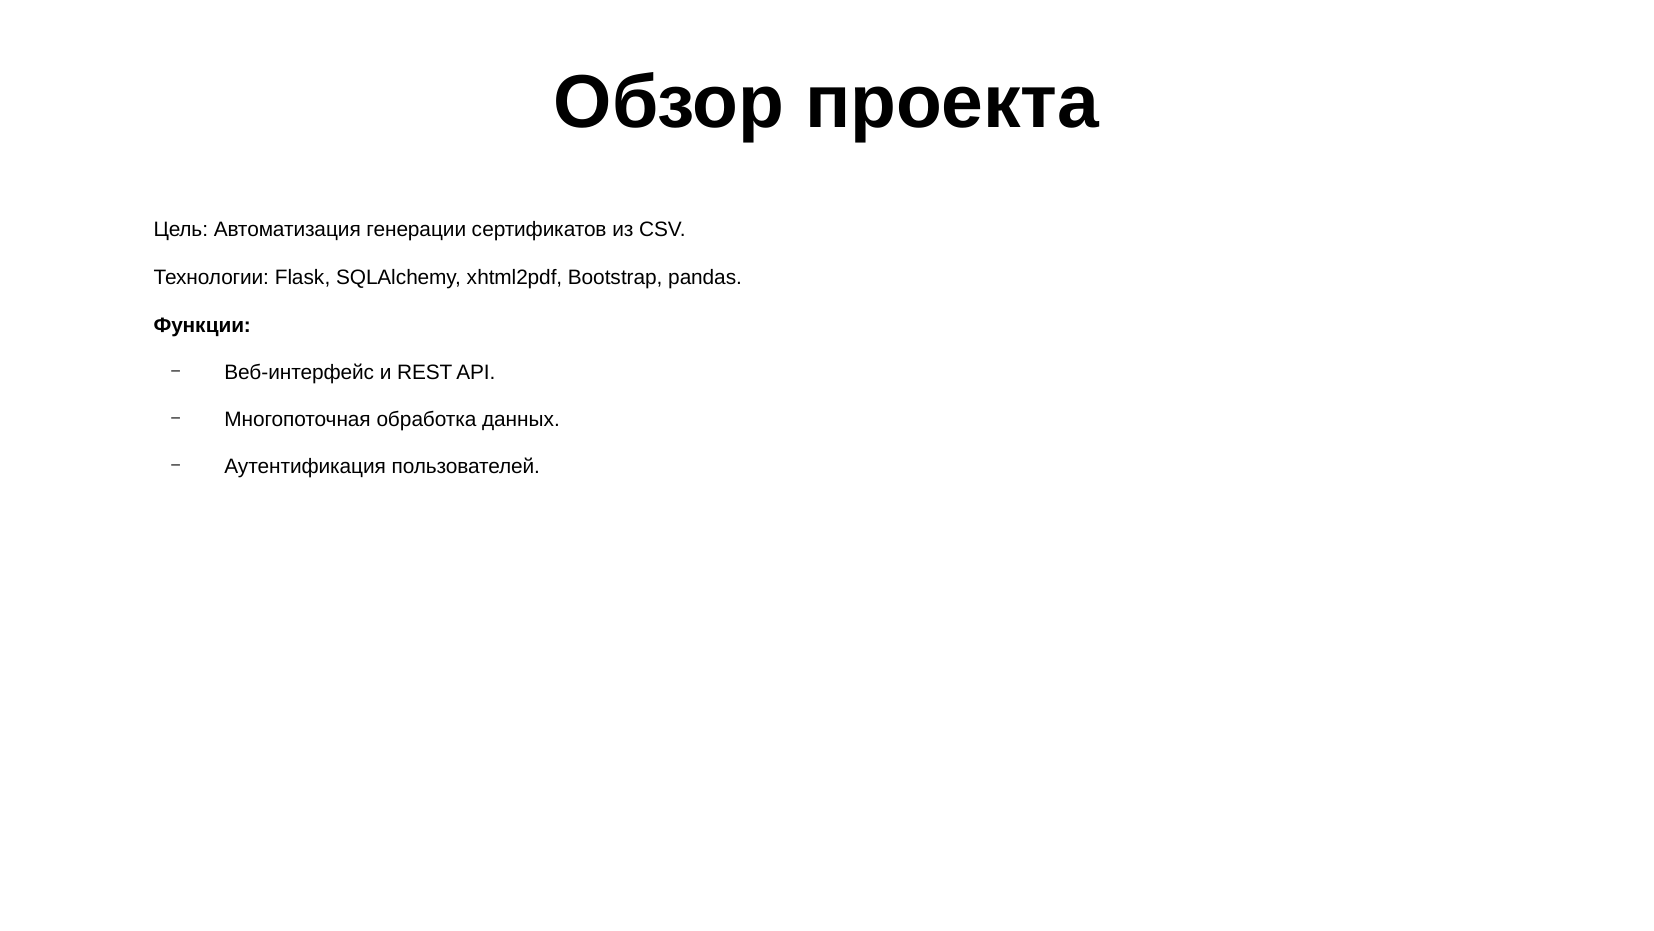

# Обзор проекта
Цель: Автоматизация генерации сертификатов из CSV.
Технологии: Flask, SQLAlchemy, xhtml2pdf, Bootstrap, pandas.
Функции:
Веб-интерфейс и REST API.
Многопоточная обработка данных.
Аутентификация пользователей.